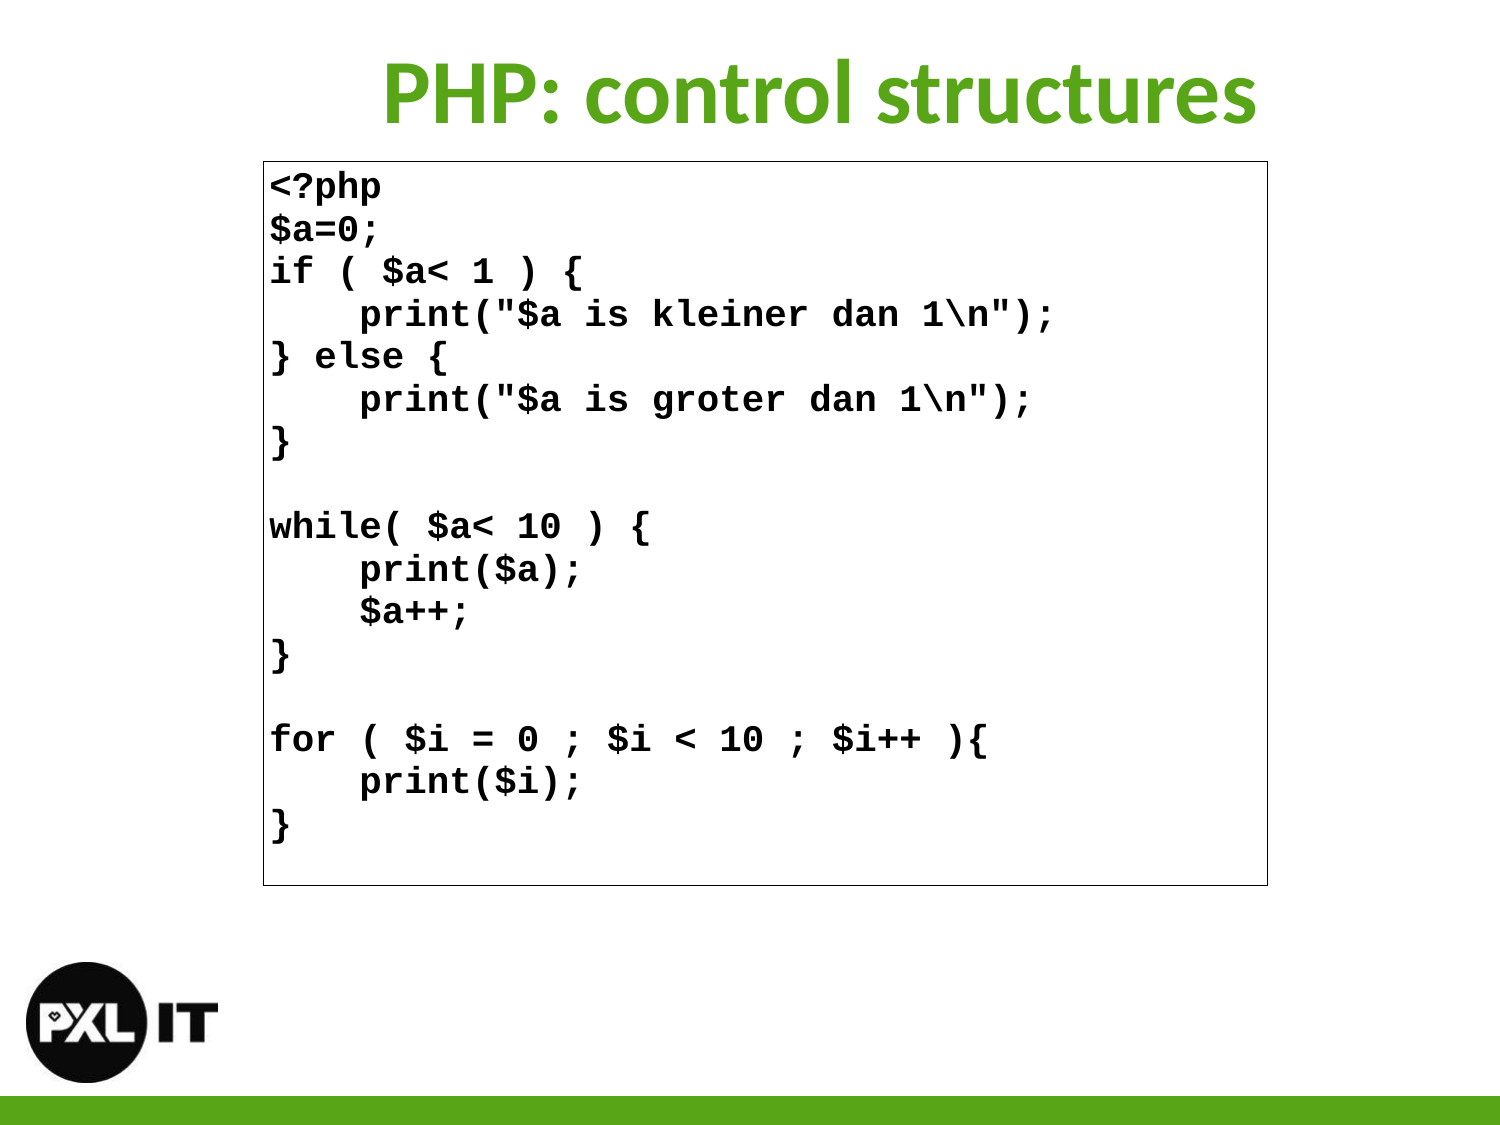

PHP: control structures
| <?php $a=0; if ( $a< 1 ) { print("$a is kleiner dan 1\n"); } else { print("$a is groter dan 1\n"); } while( $a< 10 ) { print($a); $a++; } for ( $i = 0 ; $i < 10 ; $i++ ){ print($i); } |
| --- |